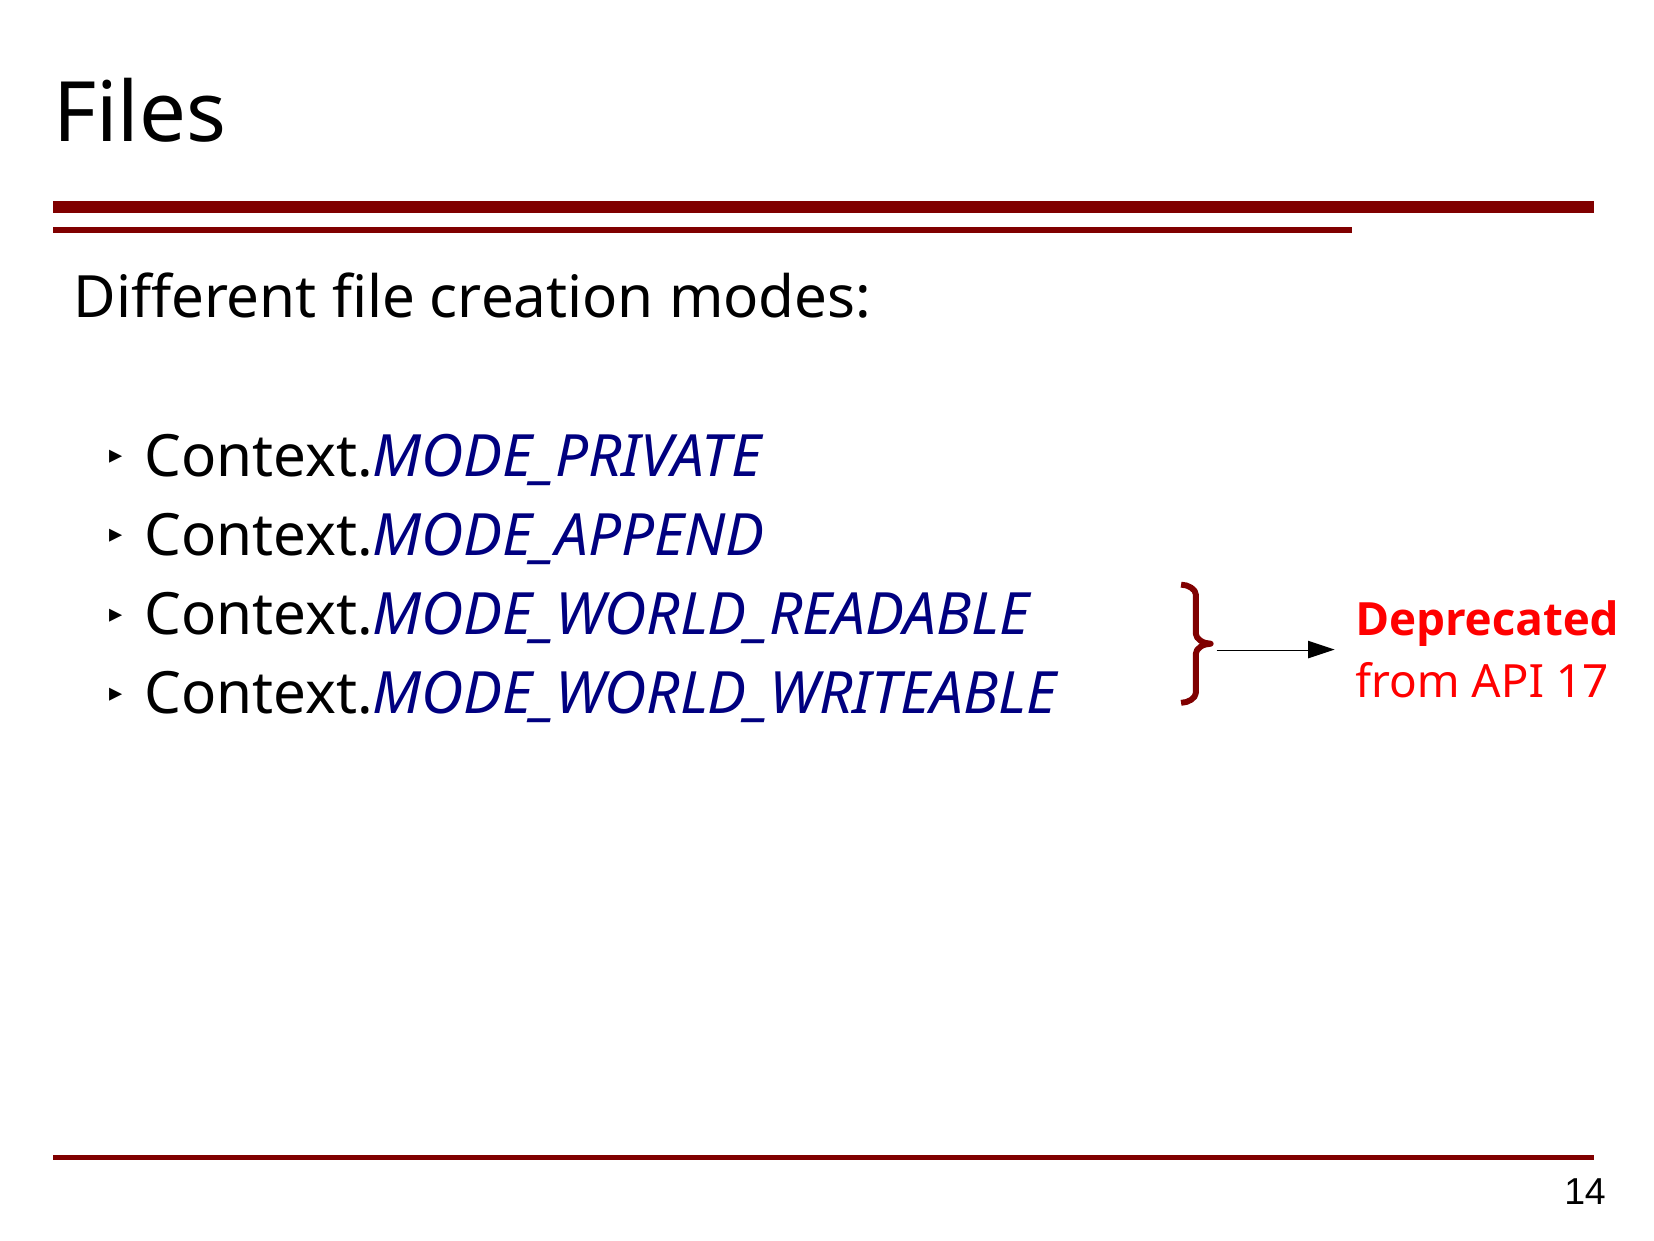

# Files
Different file creation modes:
Context.MODE_PRIVATE
Context.MODE_APPEND
Context.MODE_WORLD_READABLE
Context.MODE_WORLD_WRITEABLE
Deprecated
from API 17